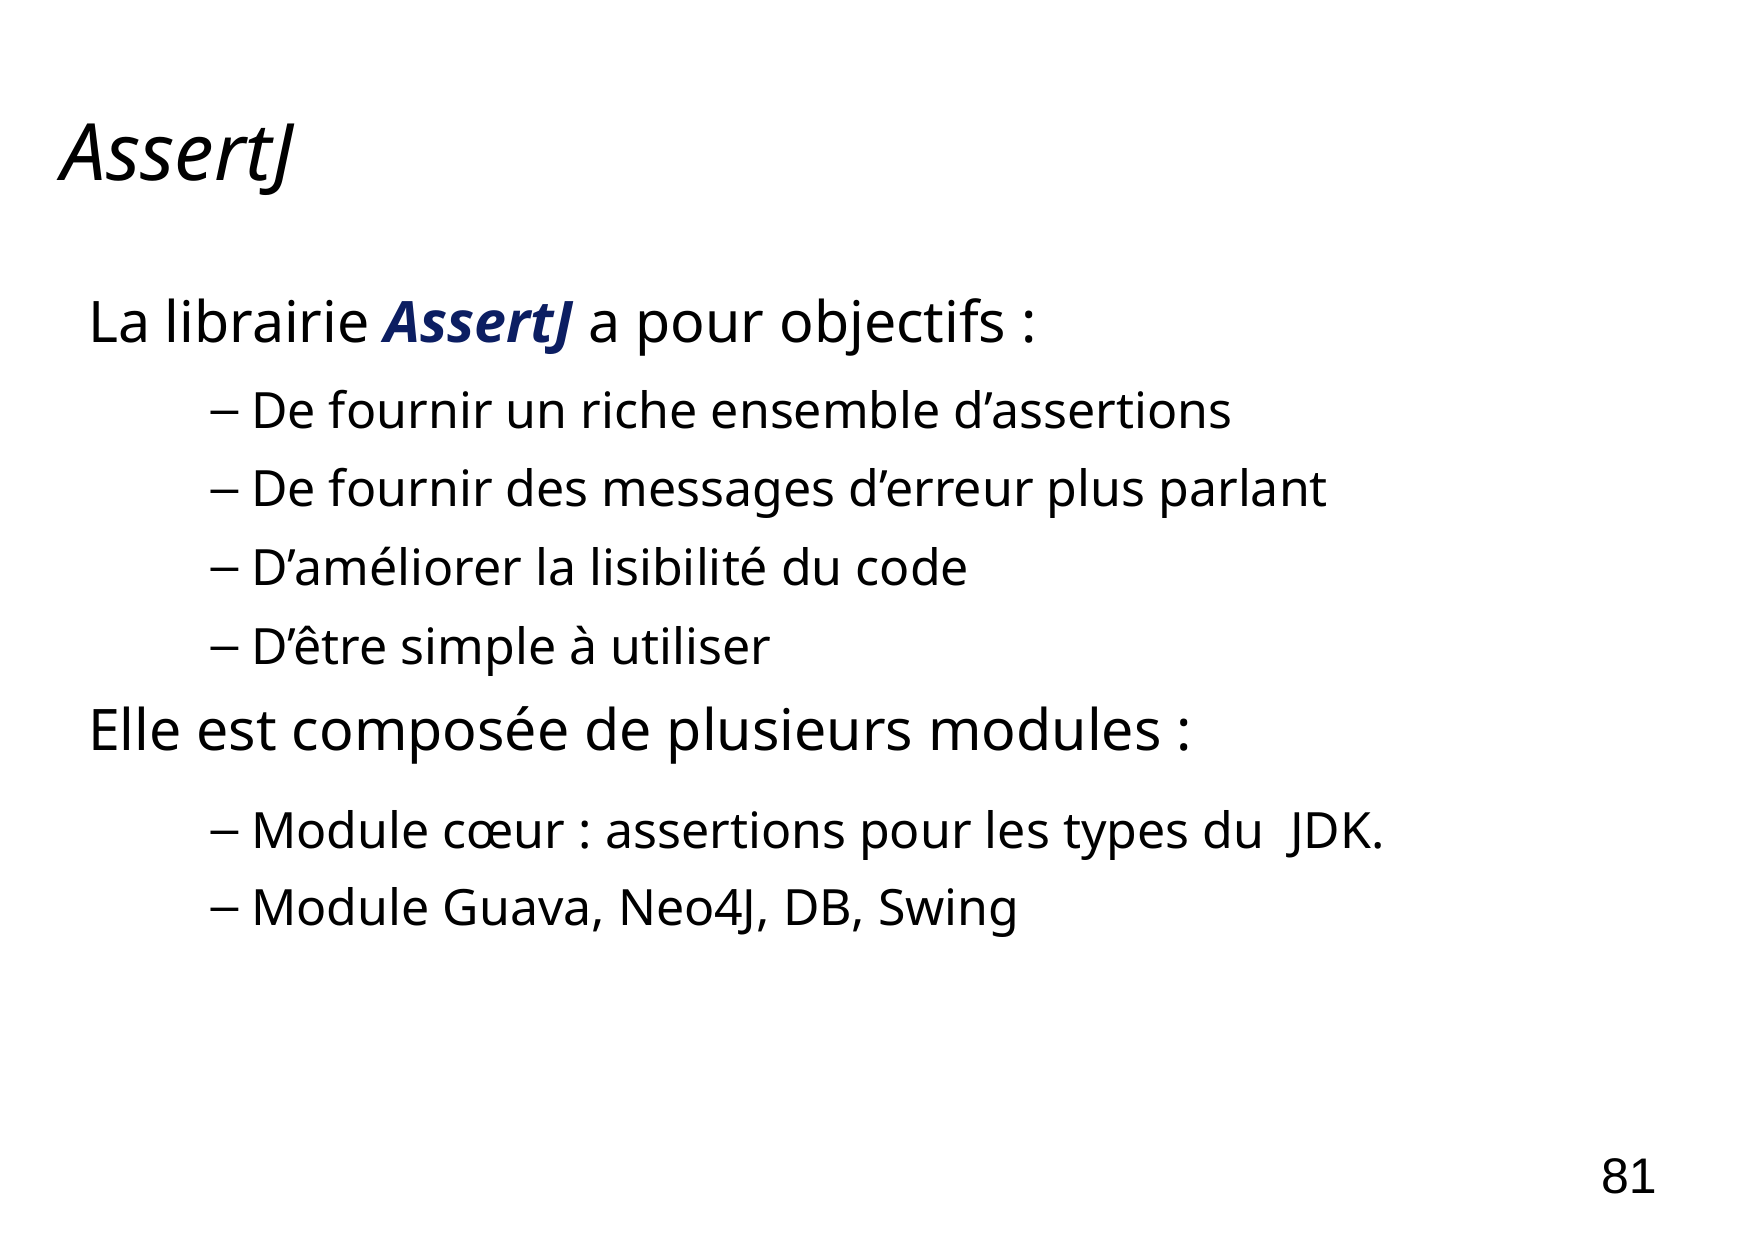

# AssertJ
La librairie AssertJ a pour objectifs :
De fournir un riche ensemble d’assertions
De fournir des messages d’erreur plus parlant
D’améliorer la lisibilité du code
D’être simple à utiliser
Elle est composée de plusieurs modules :
Module cœur : assertions pour les types du JDK.
Module Guava, Neo4J, DB, Swing
81